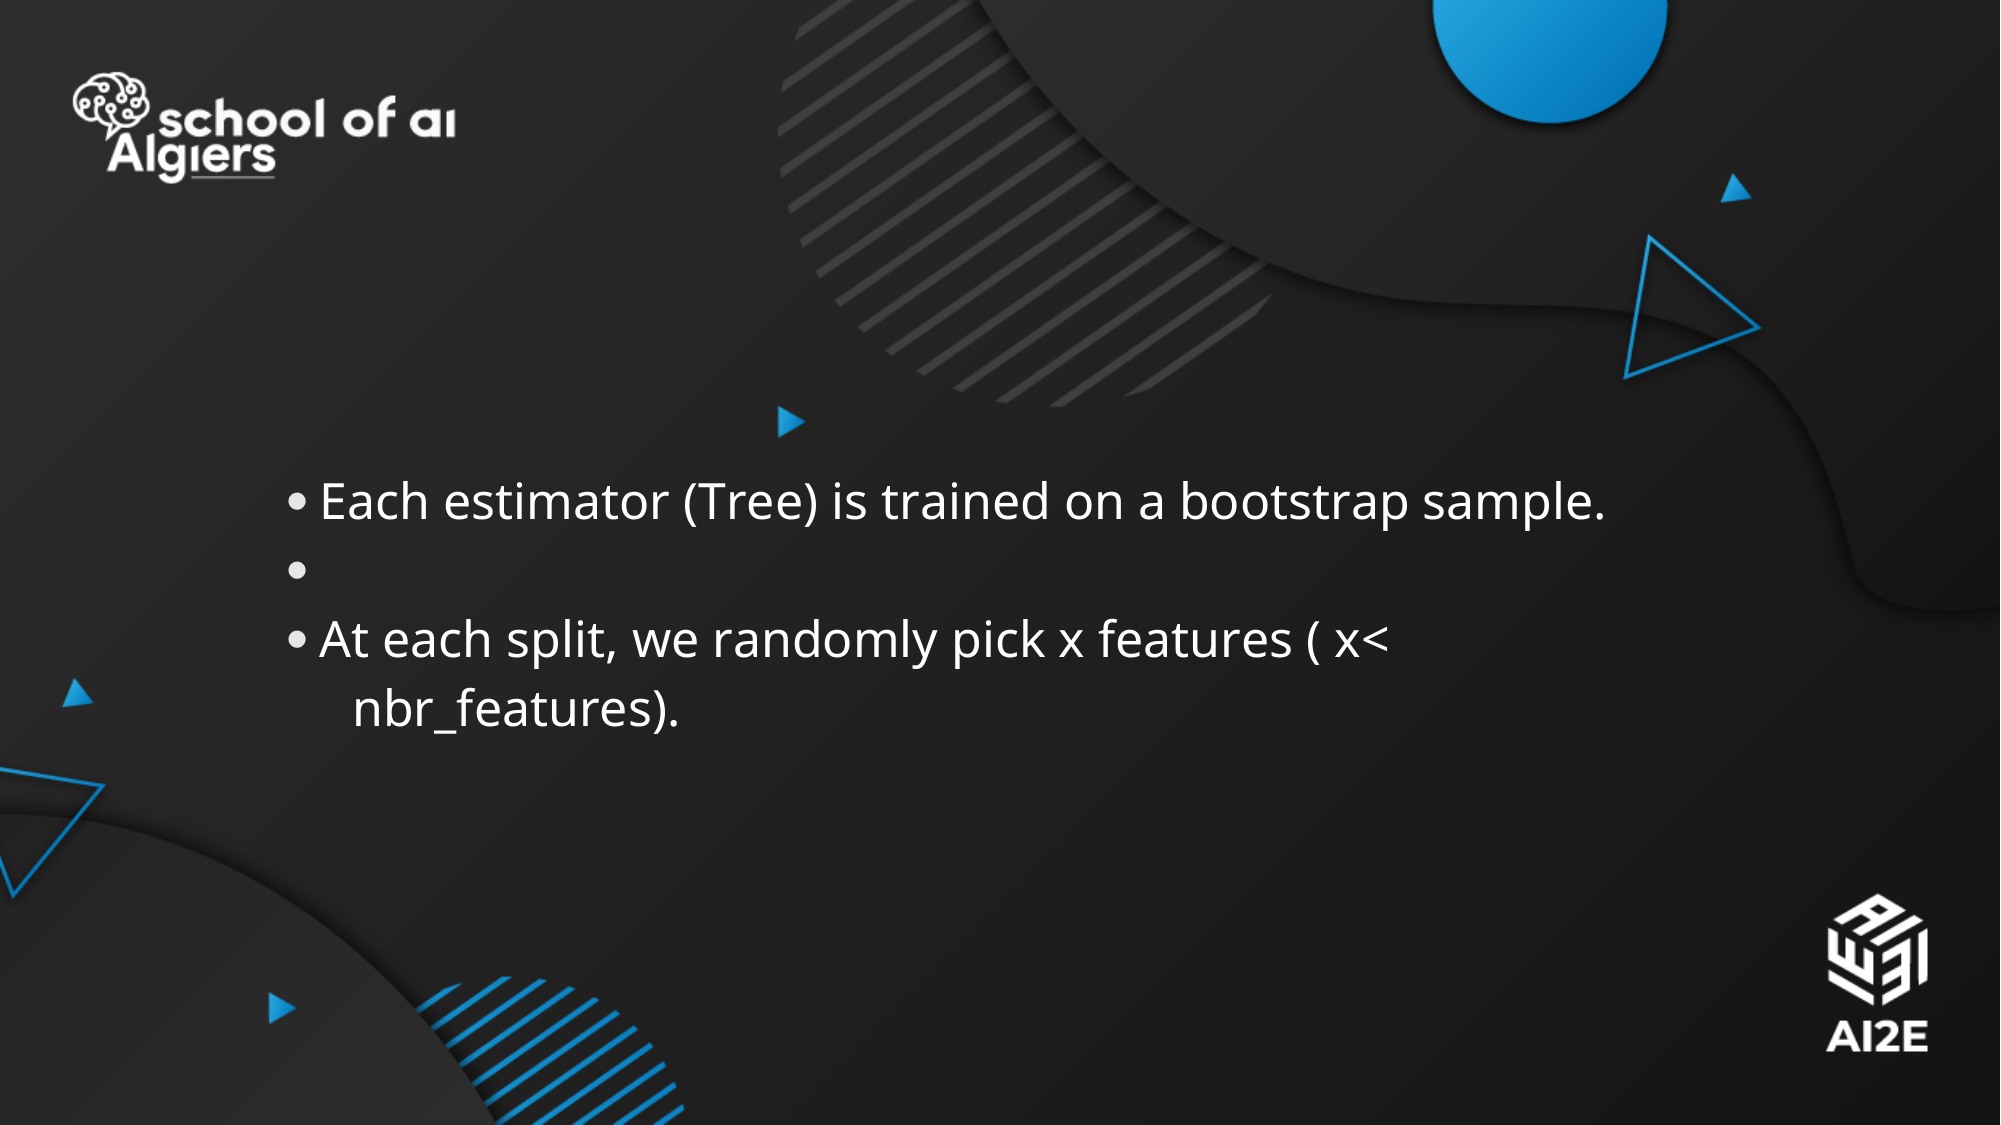

# Each estimator (Tree) is trained on a bootstrap sample.
At each split, we randomly pick x features ( x< nbr_features).